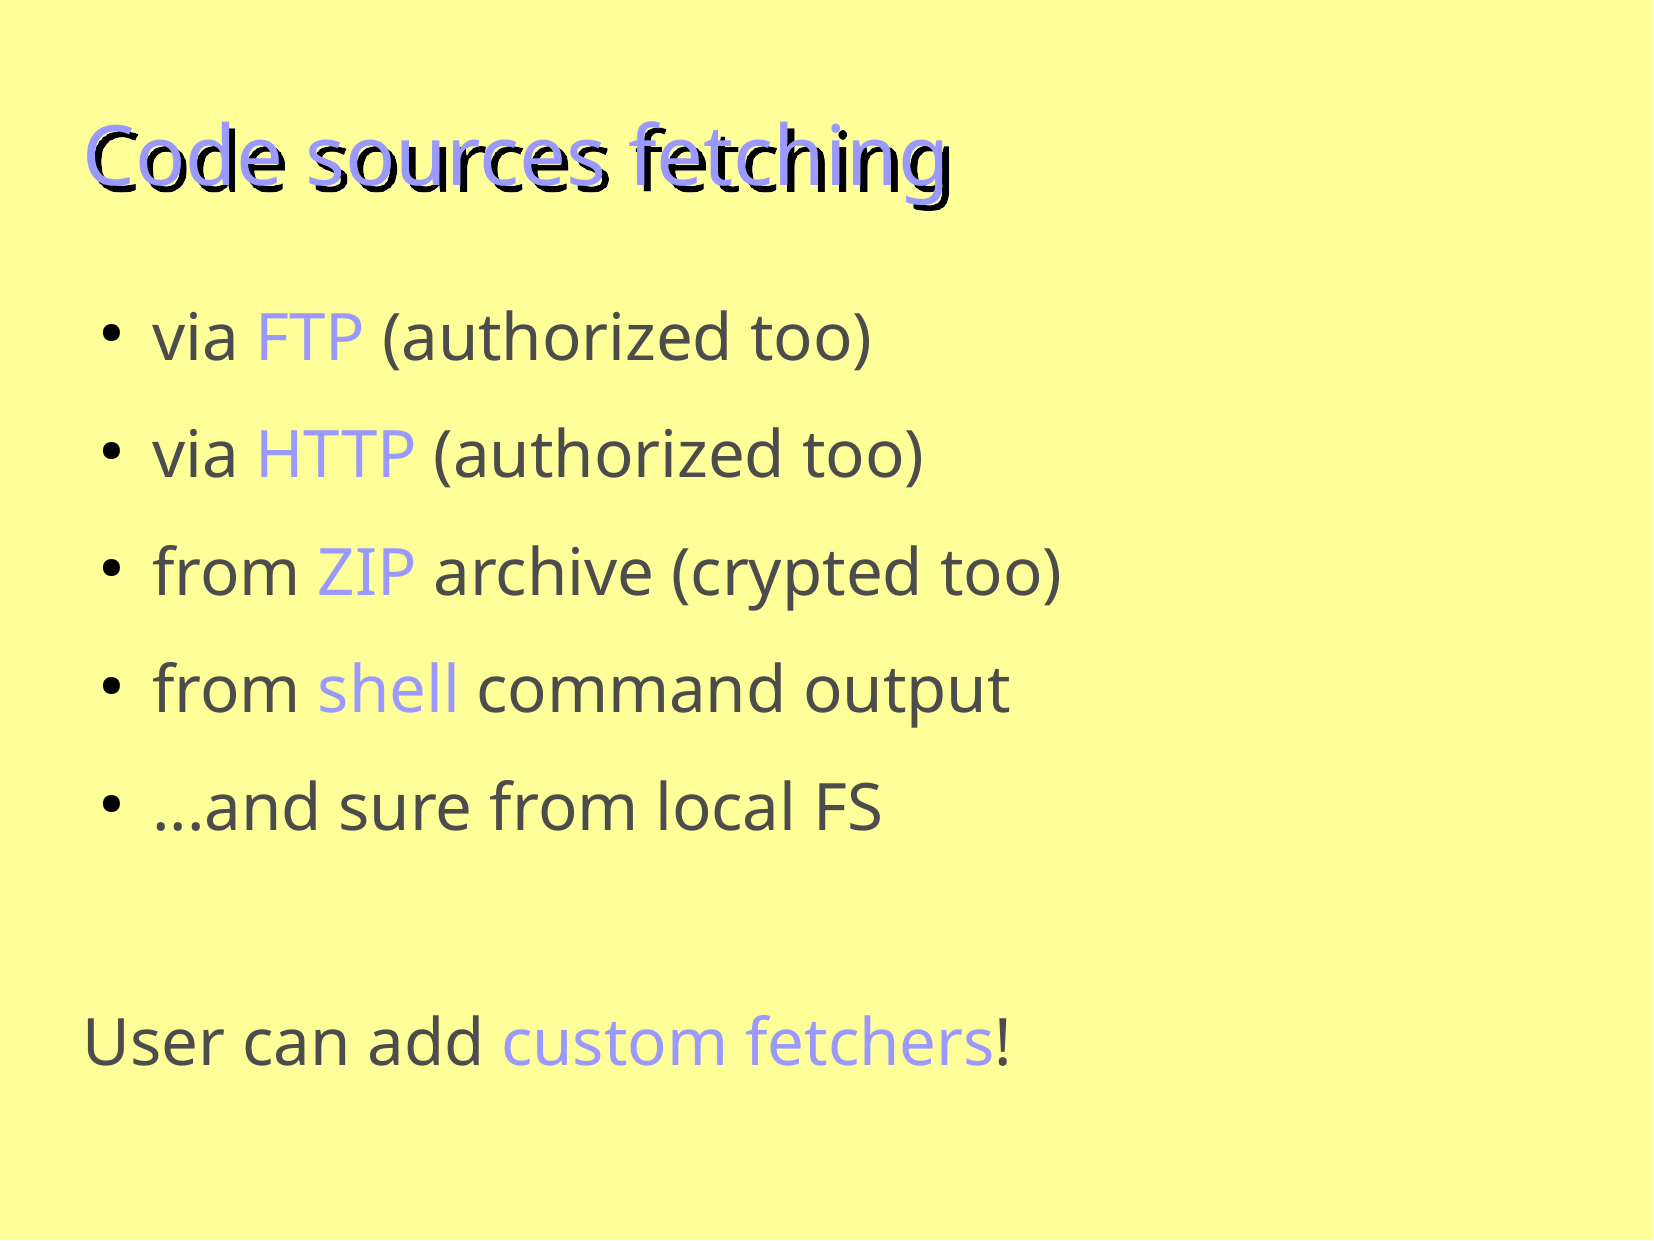

# Code sources fetching
via FTP (authorized too)
via HTTP (authorized too)
from ZIP archive (crypted too)
from shell command output
...and sure from local FS
User can add custom fetchers!